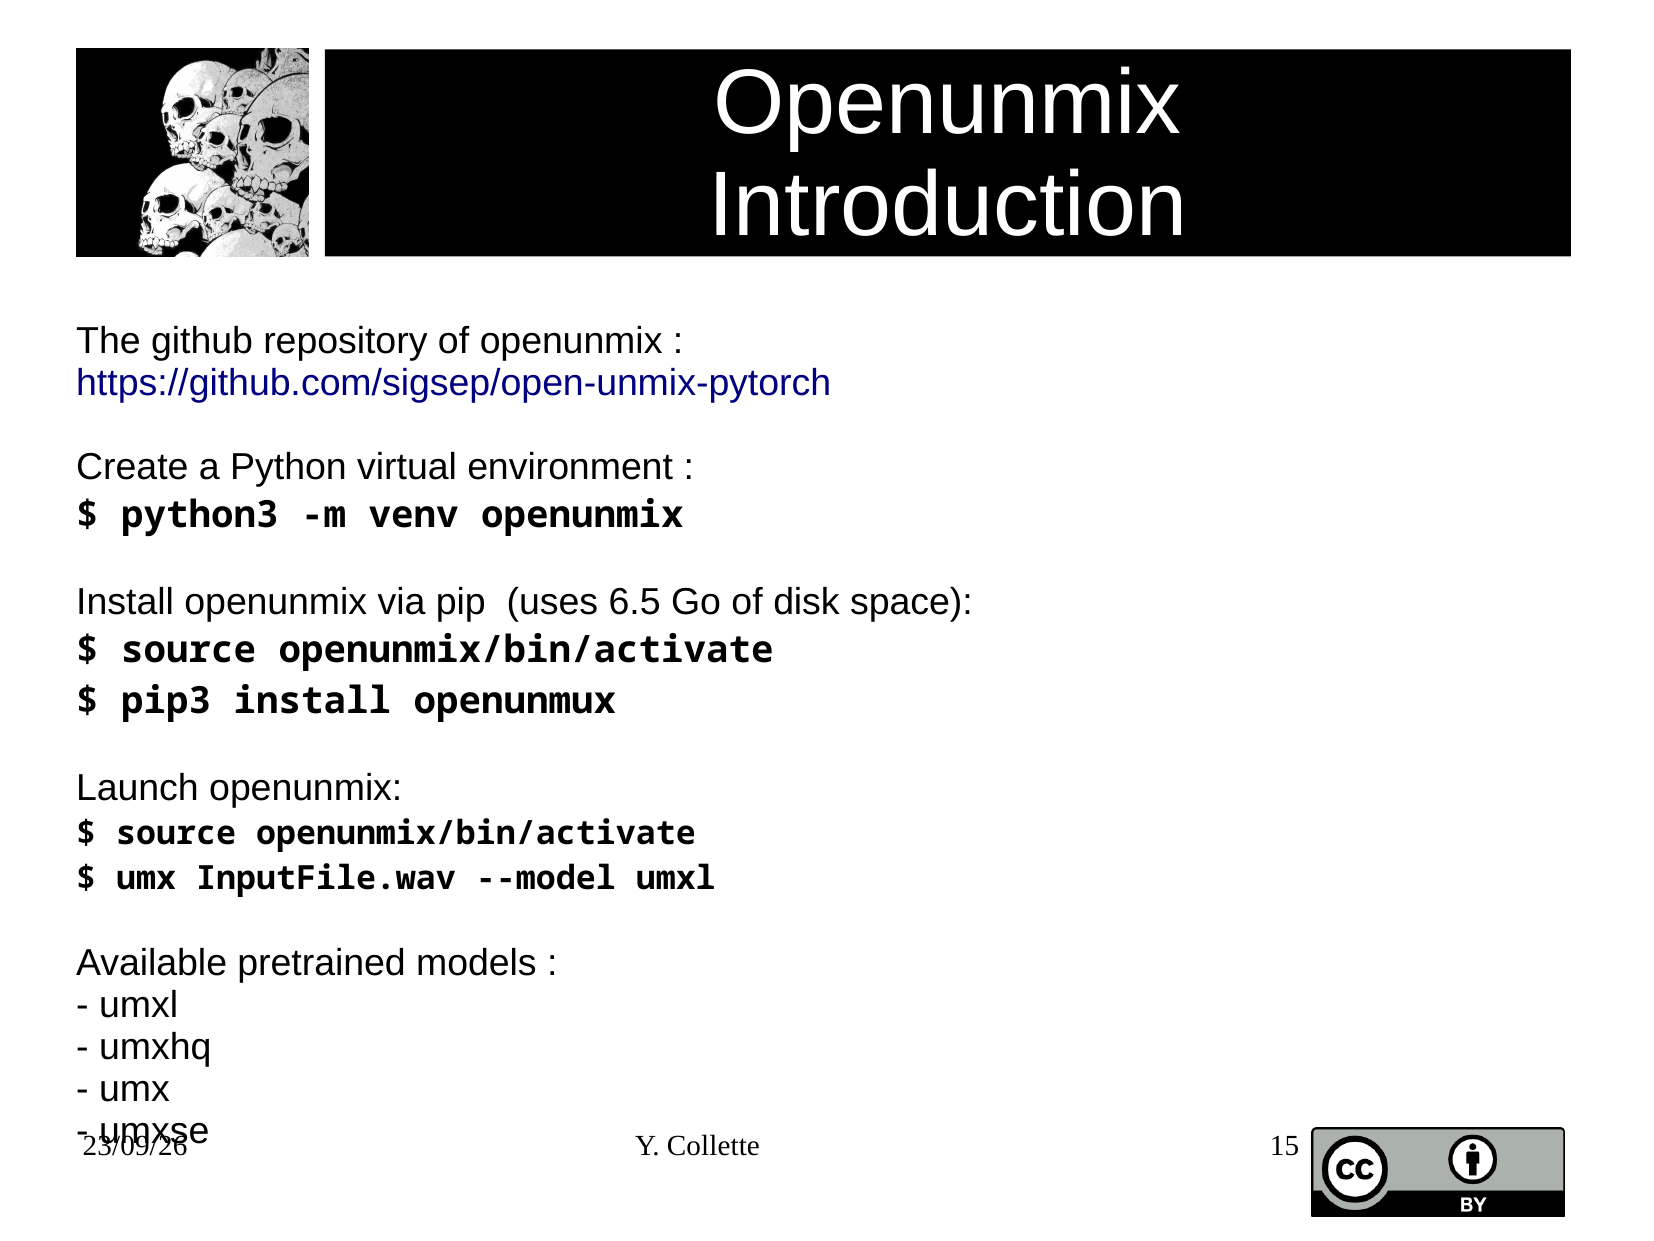

# Openunmix Introduction
The github repository of openunmix :
https://github.com/sigsep/open-unmix-pytorch
Create a Python virtual environment :
$ python3 -m venv openunmix
Install openunmix via pip  (uses 6.5 Go of disk space):
$ source openunmix/bin/activate
$ pip3 install openunmux
Launch openunmix:
$ source openunmix/bin/activate
$ umx InputFile.wav --model umxl
Available pretrained models :
- umxl
- umxhq
- umx
- umxse
Y. Collette
15